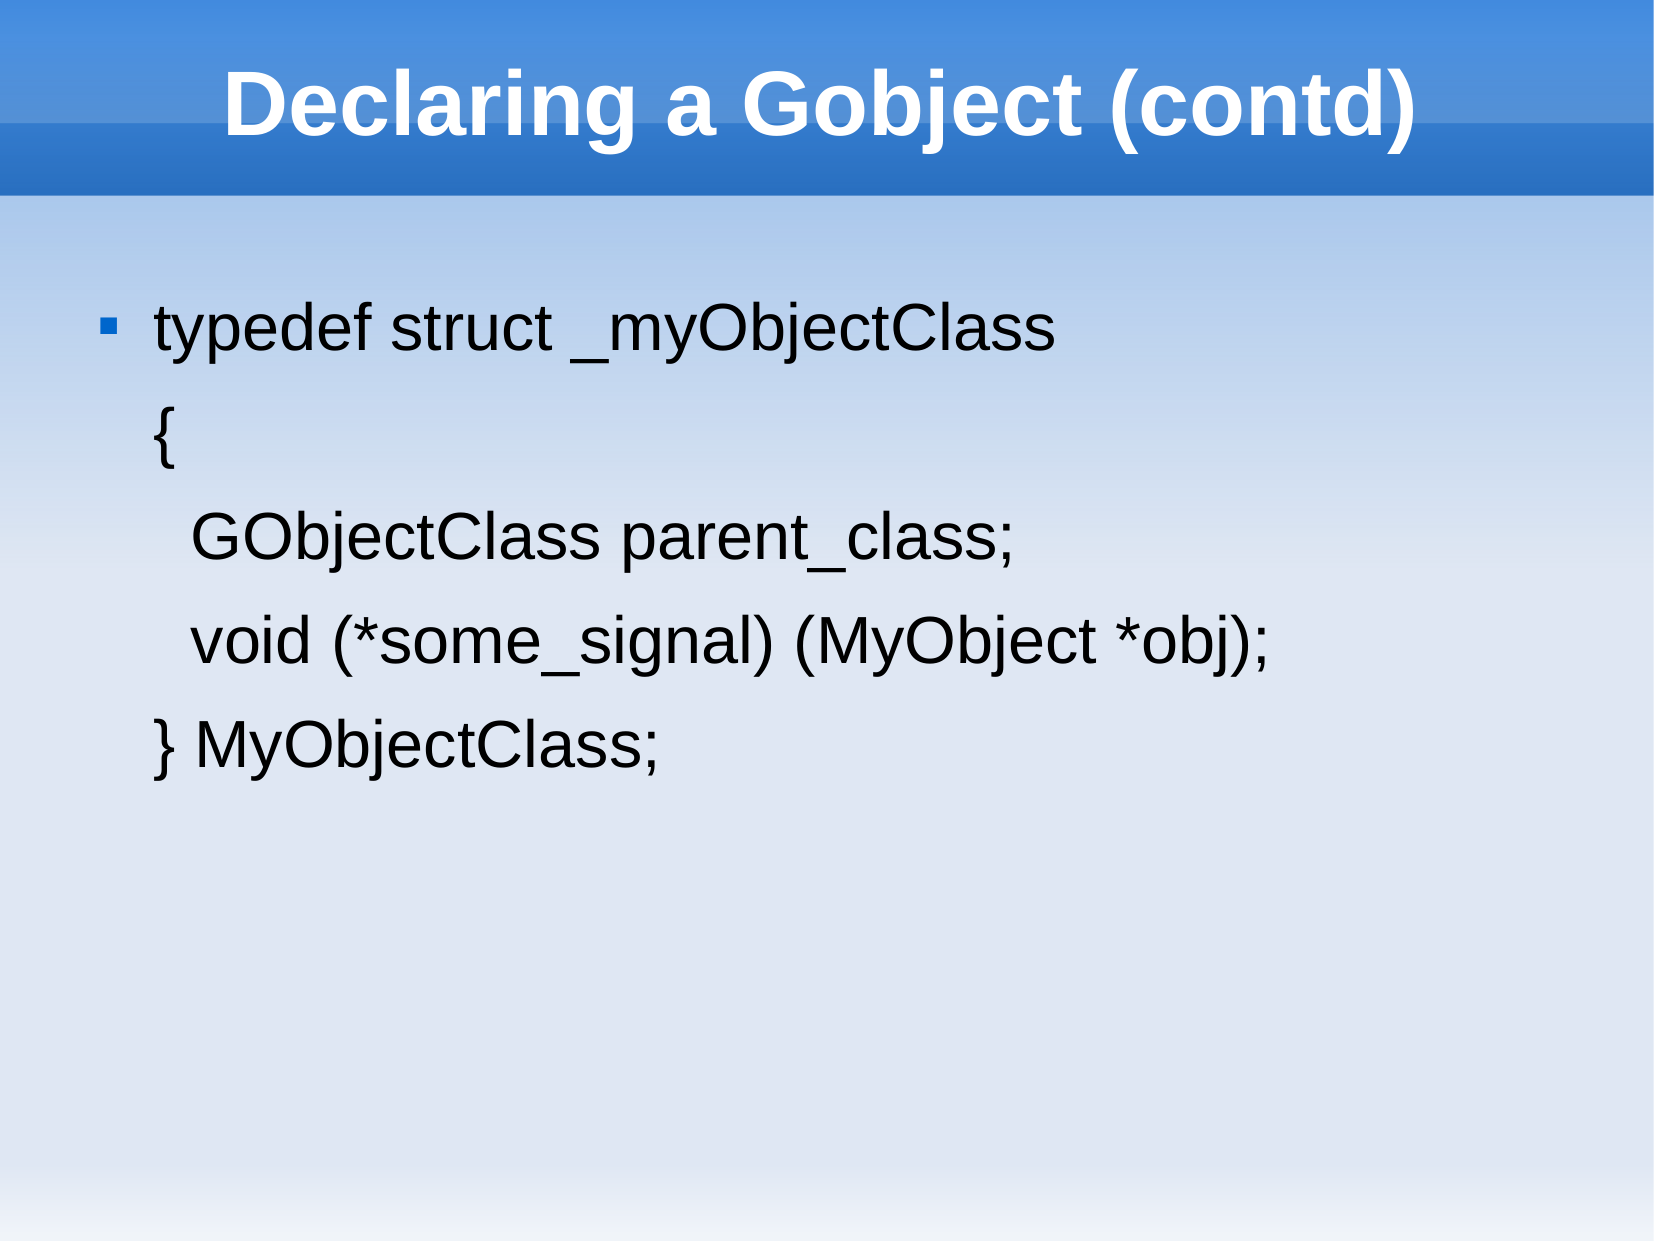

# Declaring a Gobject (contd)
typedef struct _myObjectClass
{
 GObjectClass parent_class;
 void (*some_signal) (MyObject *obj);
} MyObjectClass;